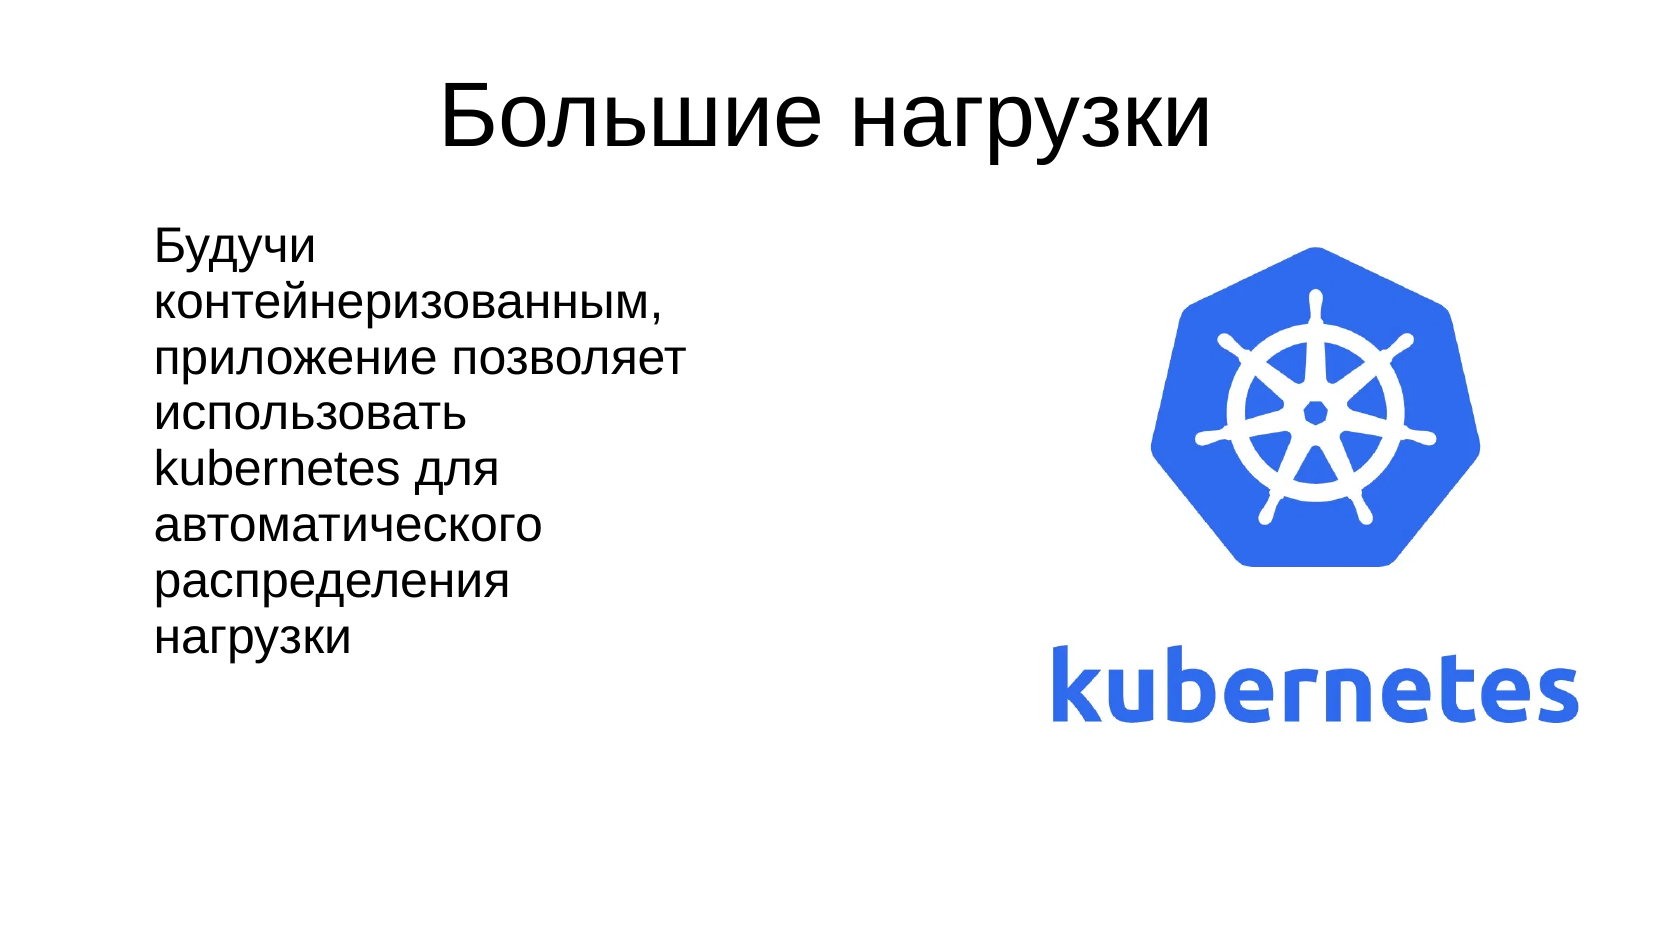

# Большие нагрузки
Будучи контейнеризованным, приложение позволяет использовать kubernetes для автоматического распределения нагрузки